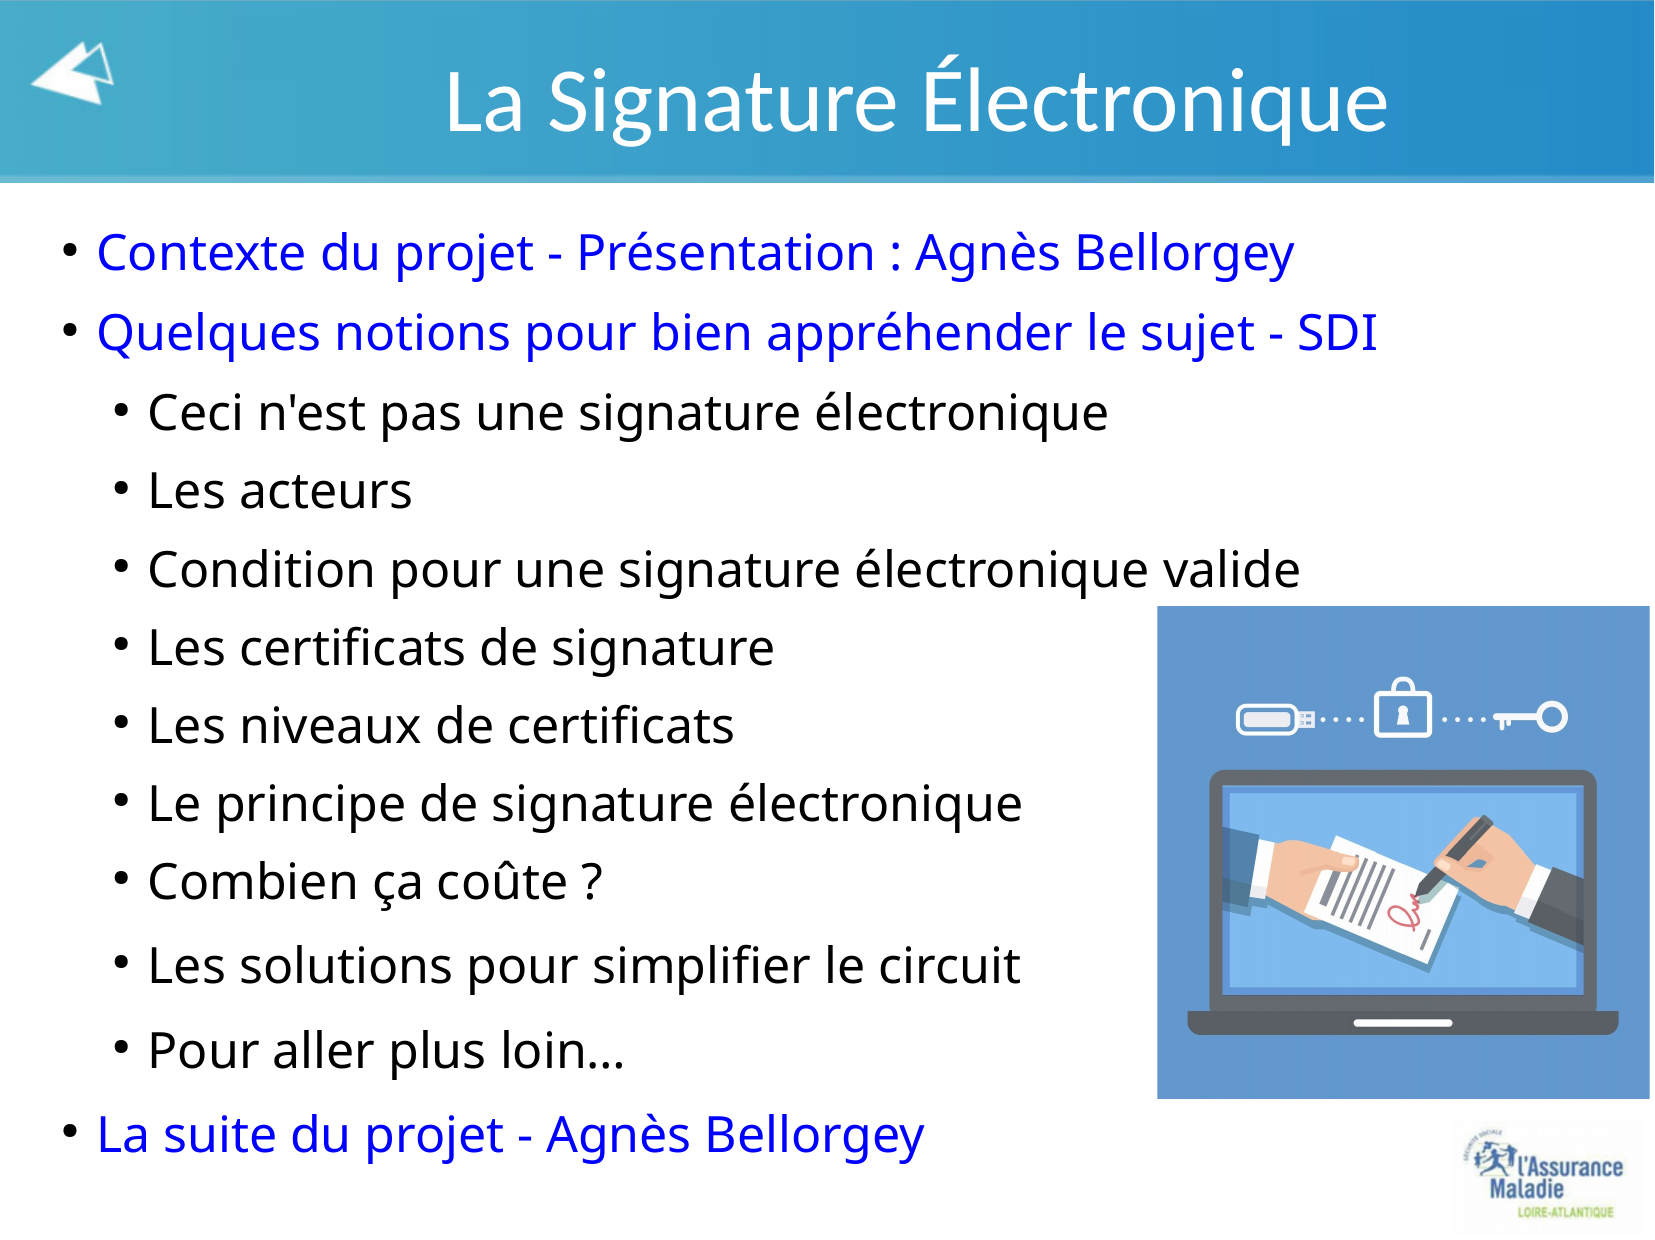

# La Signature Électronique
Contexte du projet - Présentation : Agnès Bellorgey
Quelques notions pour bien appréhender le sujet - SDI
Ceci n'est pas une signature électronique
Les acteurs
Condition pour une signature électronique valide
Les certificats de signature
Les niveaux de certificats
Le principe de signature électronique
Combien ça coûte ?
Les solutions pour simplifier le circuit
Pour aller plus loin…
La suite du projet - Agnès Bellorgey